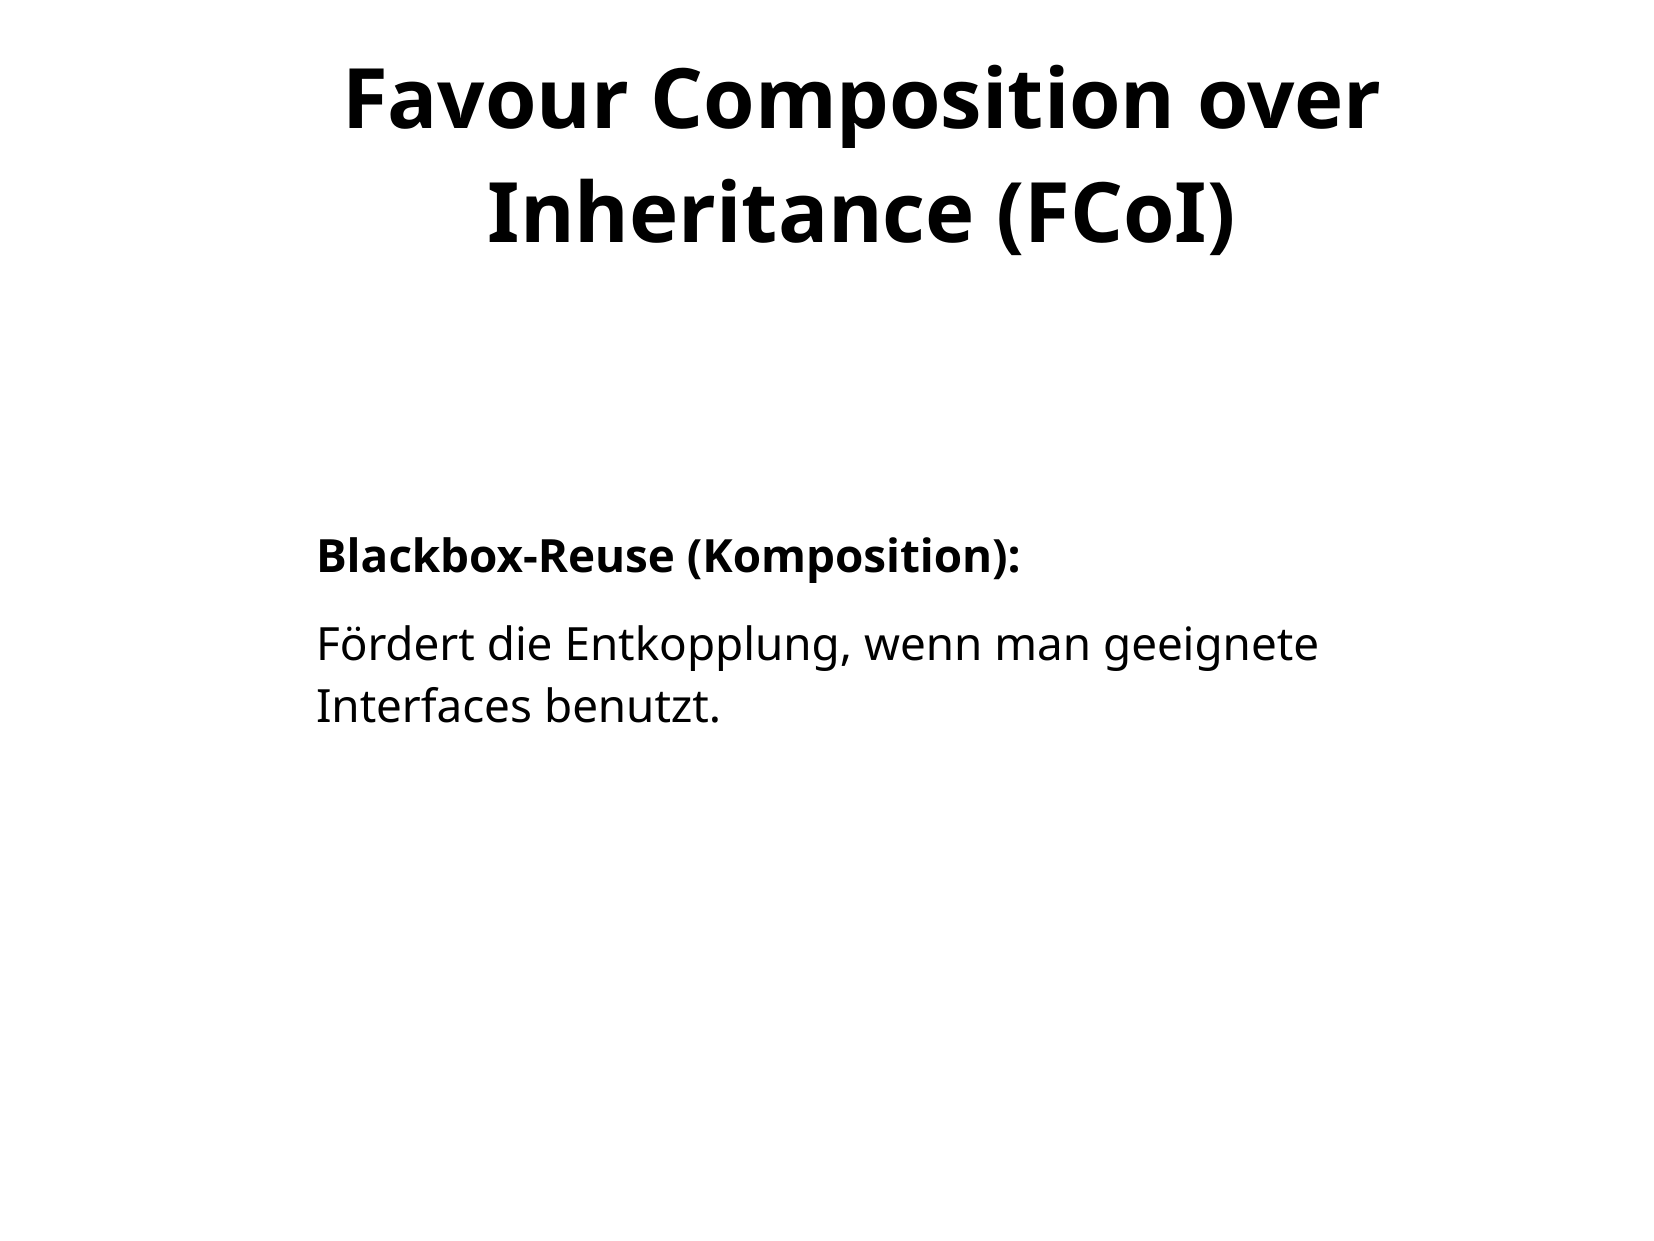

# Favour Composition over Inheritance (FCoI)
Blackbox-Reuse (Komposition):
Fördert die Entkopplung, wenn man geeignete Interfaces benutzt.